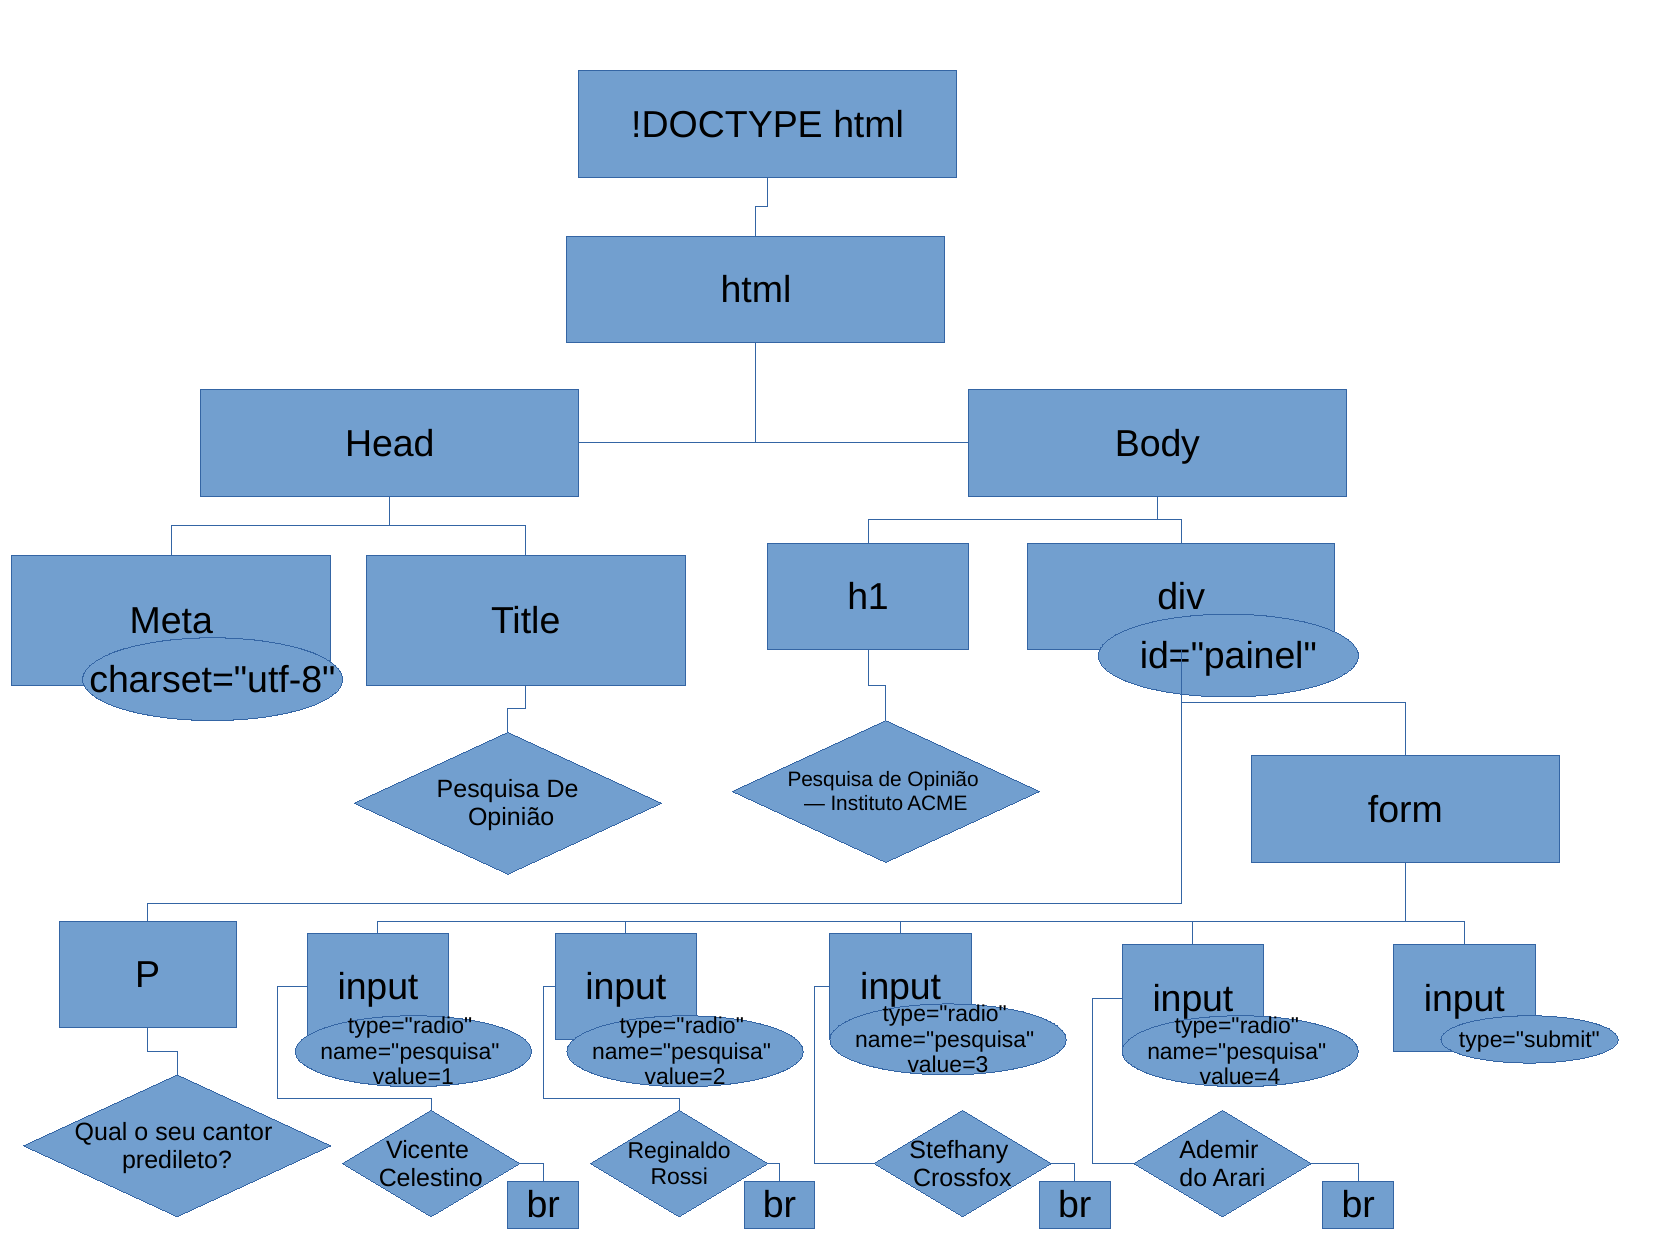

!DOCTYPE html
html
Head
Body
h1
div
Meta
–-------------
charset="utf-8"
Meta
–-------------
charset="utf-8"
Meta
Title
id="painel"
charset="utf-8"
Pesquisa de Opinião
— Instituto ACME
Pesquisa De
 Opinião
form
P
input
input
input
input
input
type="radio"
name="pesquisa"
value=3
type="radio"
name="pesquisa"
value=1
type="radio"
name="pesquisa"
value=2
type="radio"
name="pesquisa"
value=4
type="submit"
Qual o seu cantor
predileto?
Vicente
Celestino
Reginaldo
Rossi
Stefhany
Crossfox
Ademir
do Arari
br
br
br
br